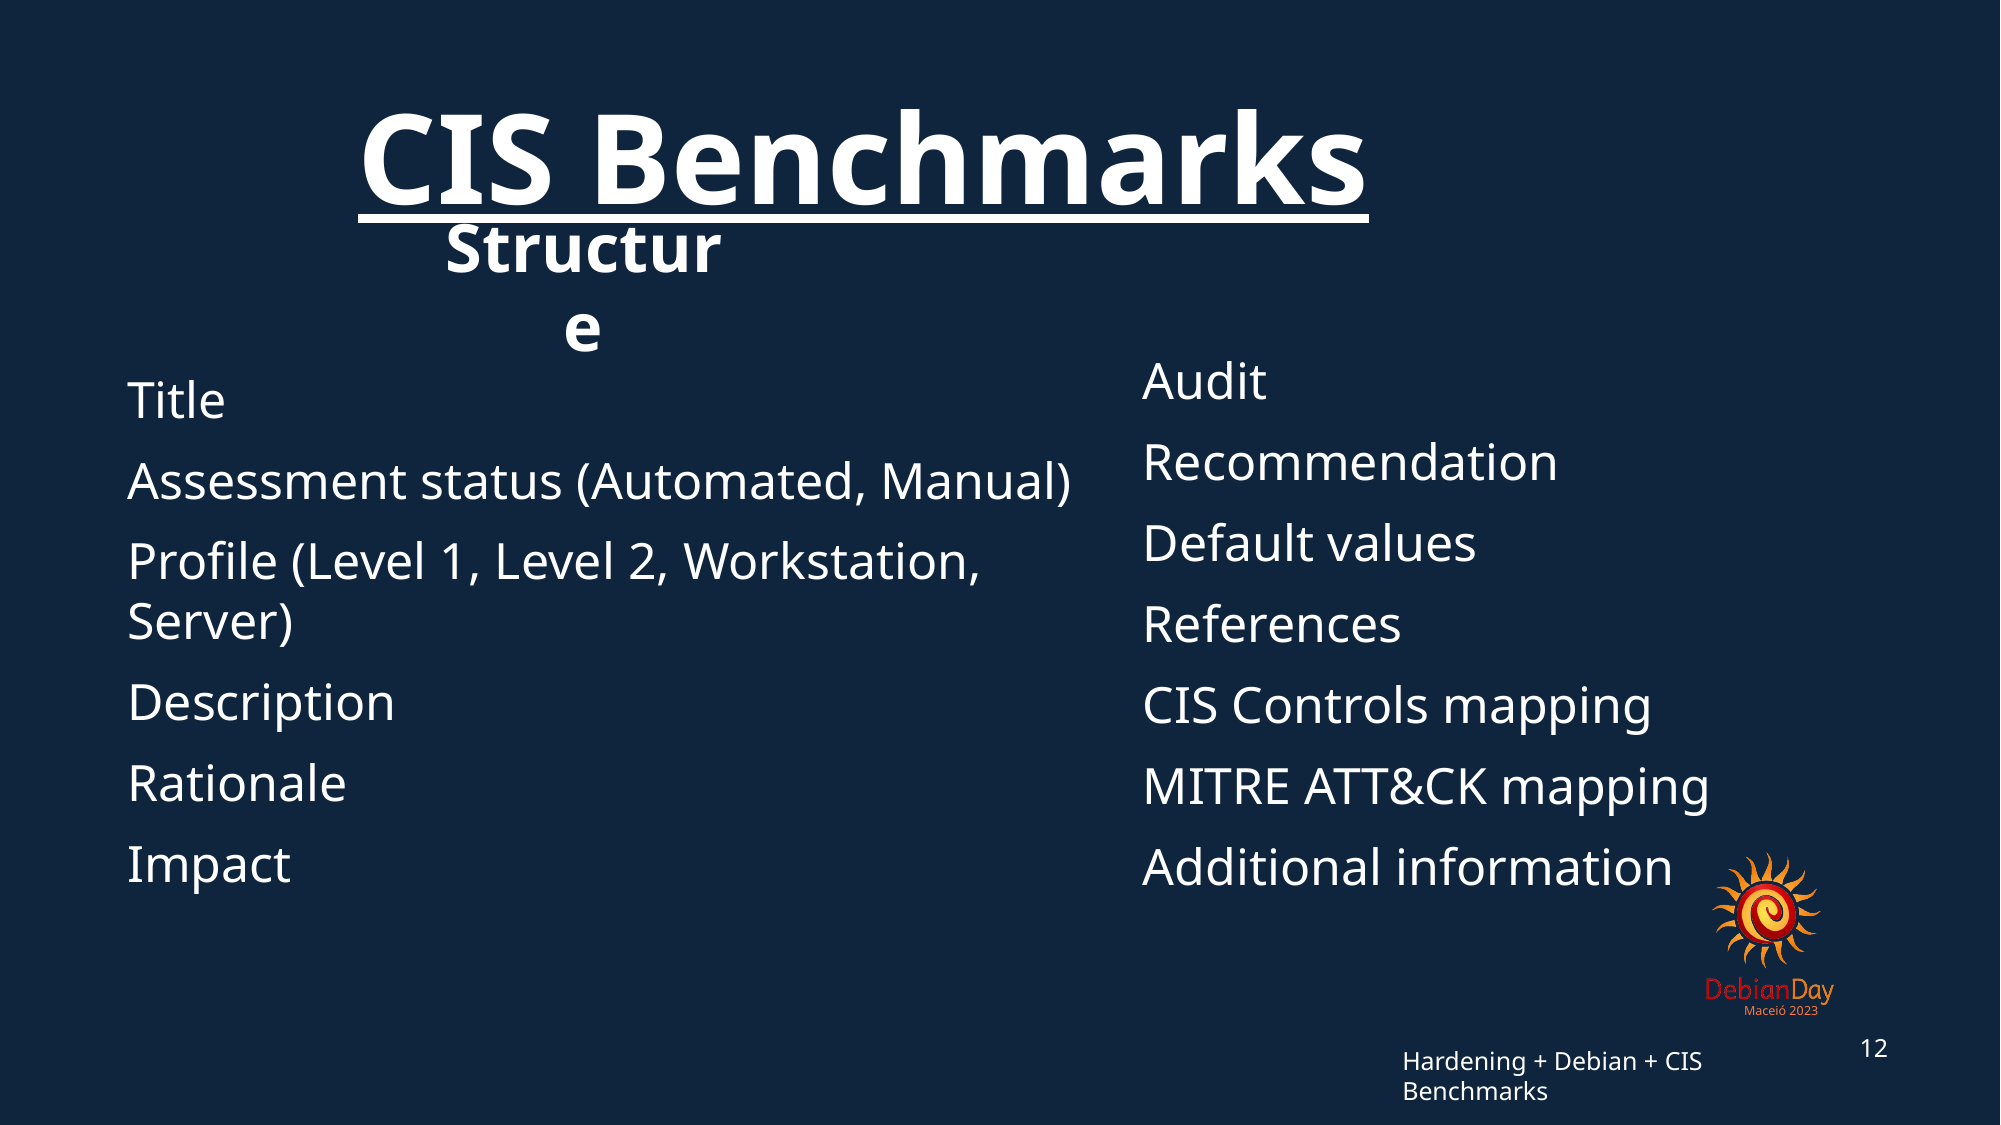

# CIS Benchmarks
Structure
Audit
Recommendation
Default values
References
CIS Controls mapping
MITRE ATT&CK mapping
Additional information
Title
Assessment status (Automated, Manual)
Profile (Level 1, Level 2, Workstation, Server)
Description
Rationale
Impact
Maceió 2023
Hardening + Debian + CIS Benchmarks